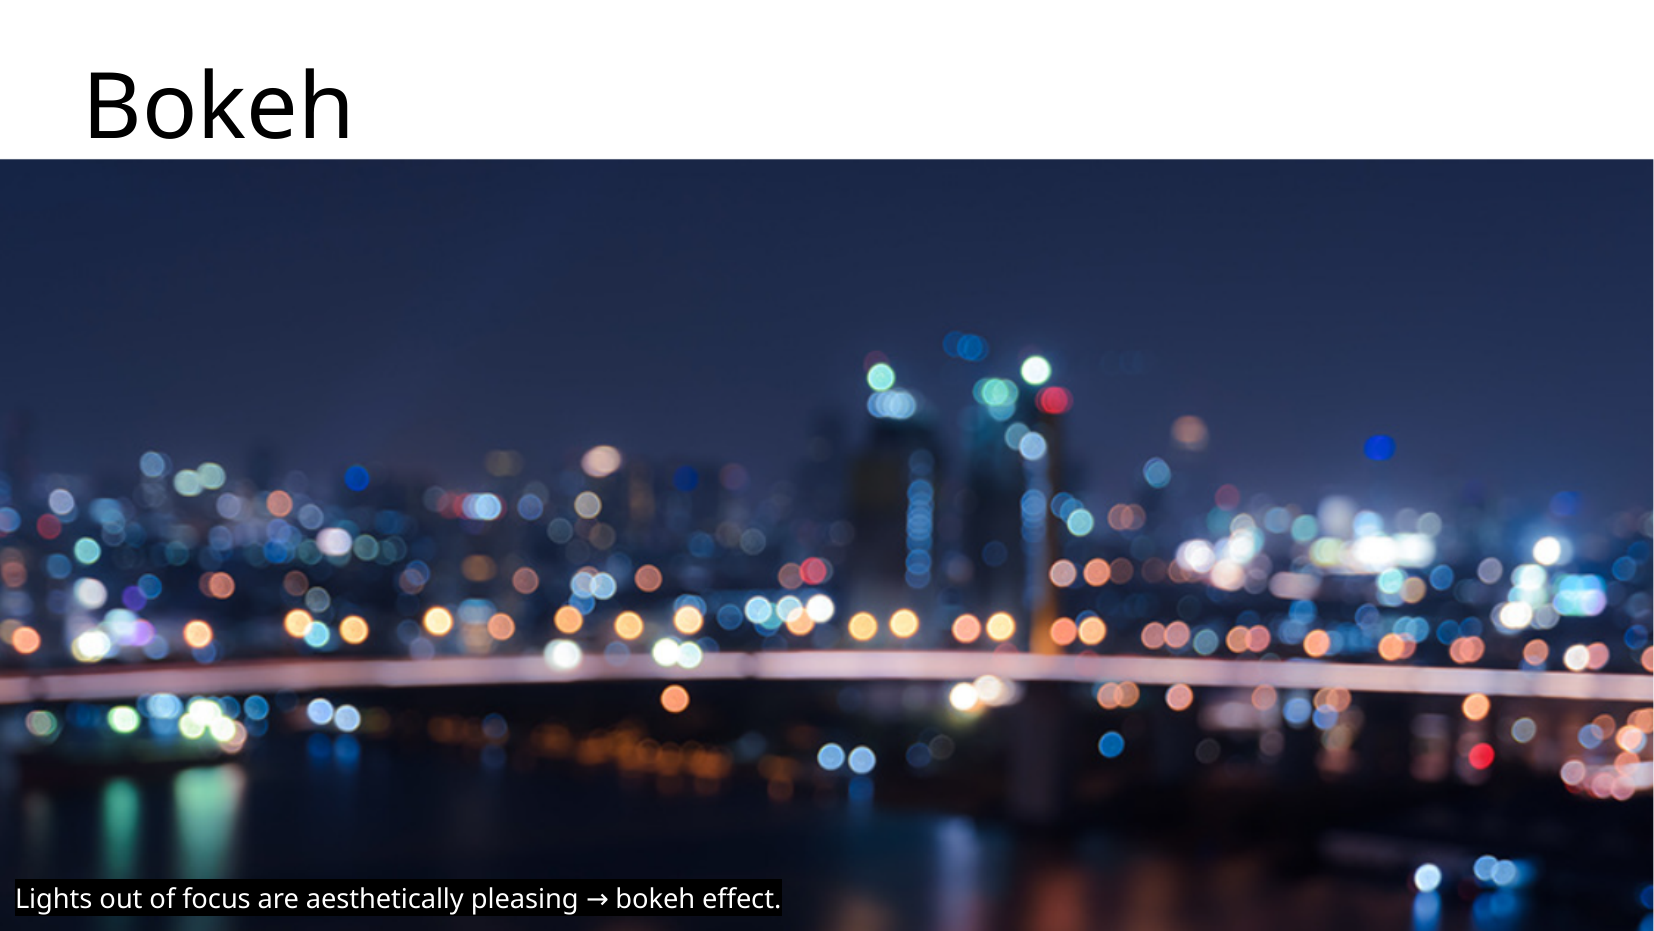

# Bokeh
22
Lights out of focus are aesthetically pleasing → bokeh effect.